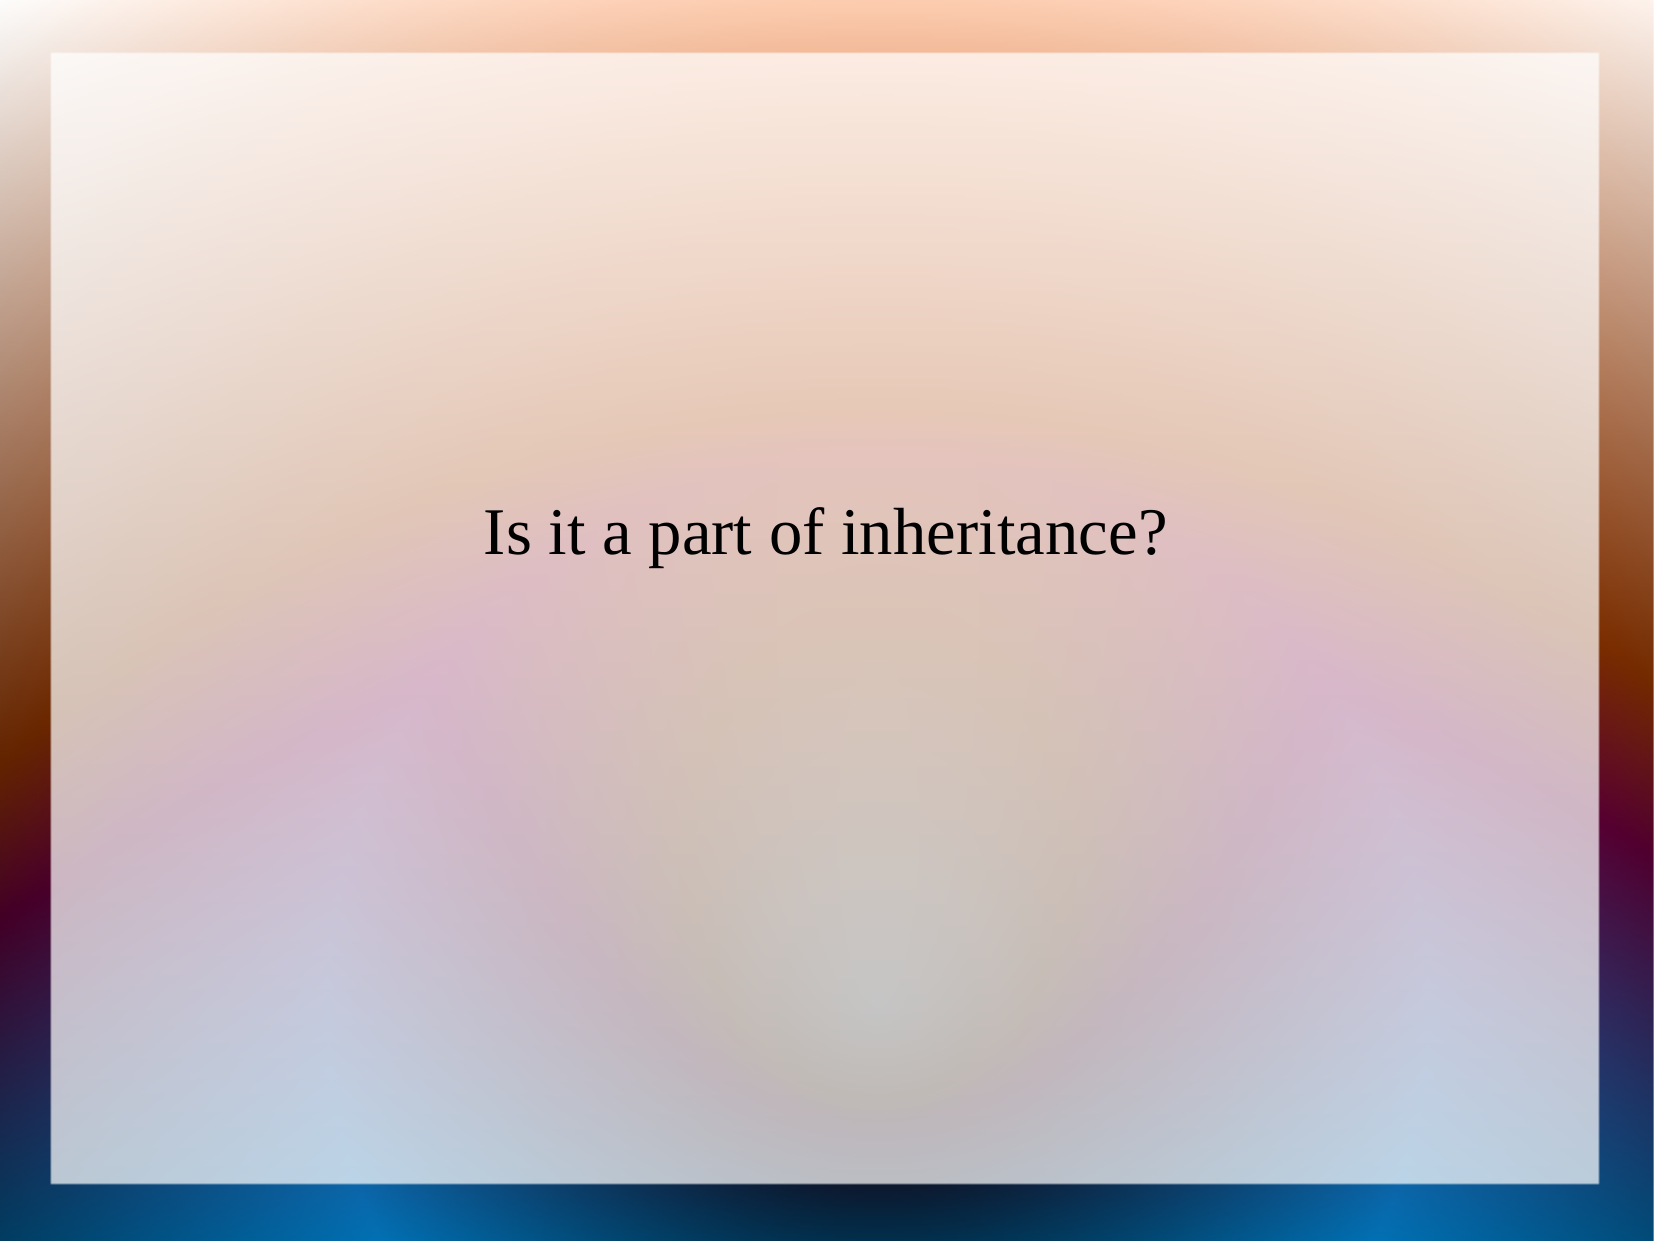

# Is it a part of inheritance?